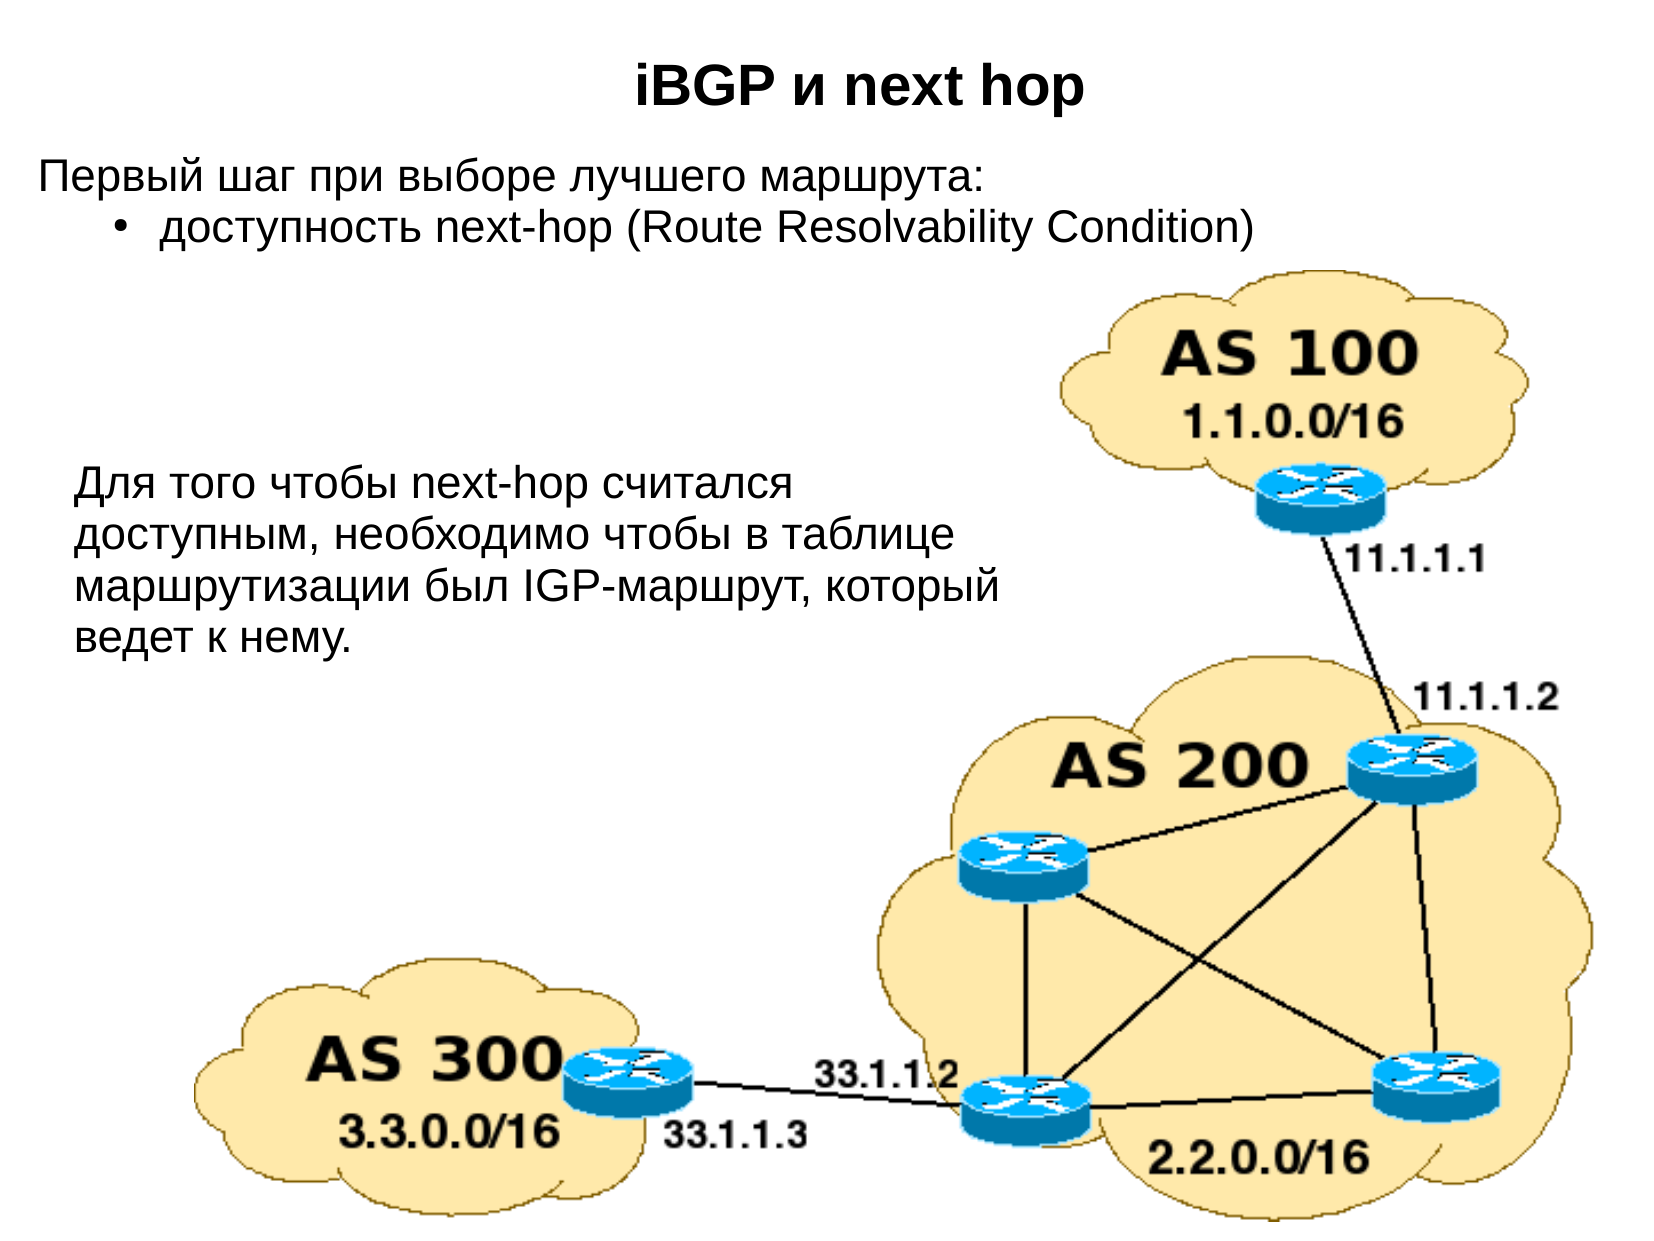

iBGP и next hop
# Первый шаг при выборе лучшего маршрута:
доступность next-hop (Route Resolvability Condition)
Для того чтобы next-hop считался доступным, необходимо чтобы в таблице маршрутизации был IGP-маршрут, который ведет к нему.